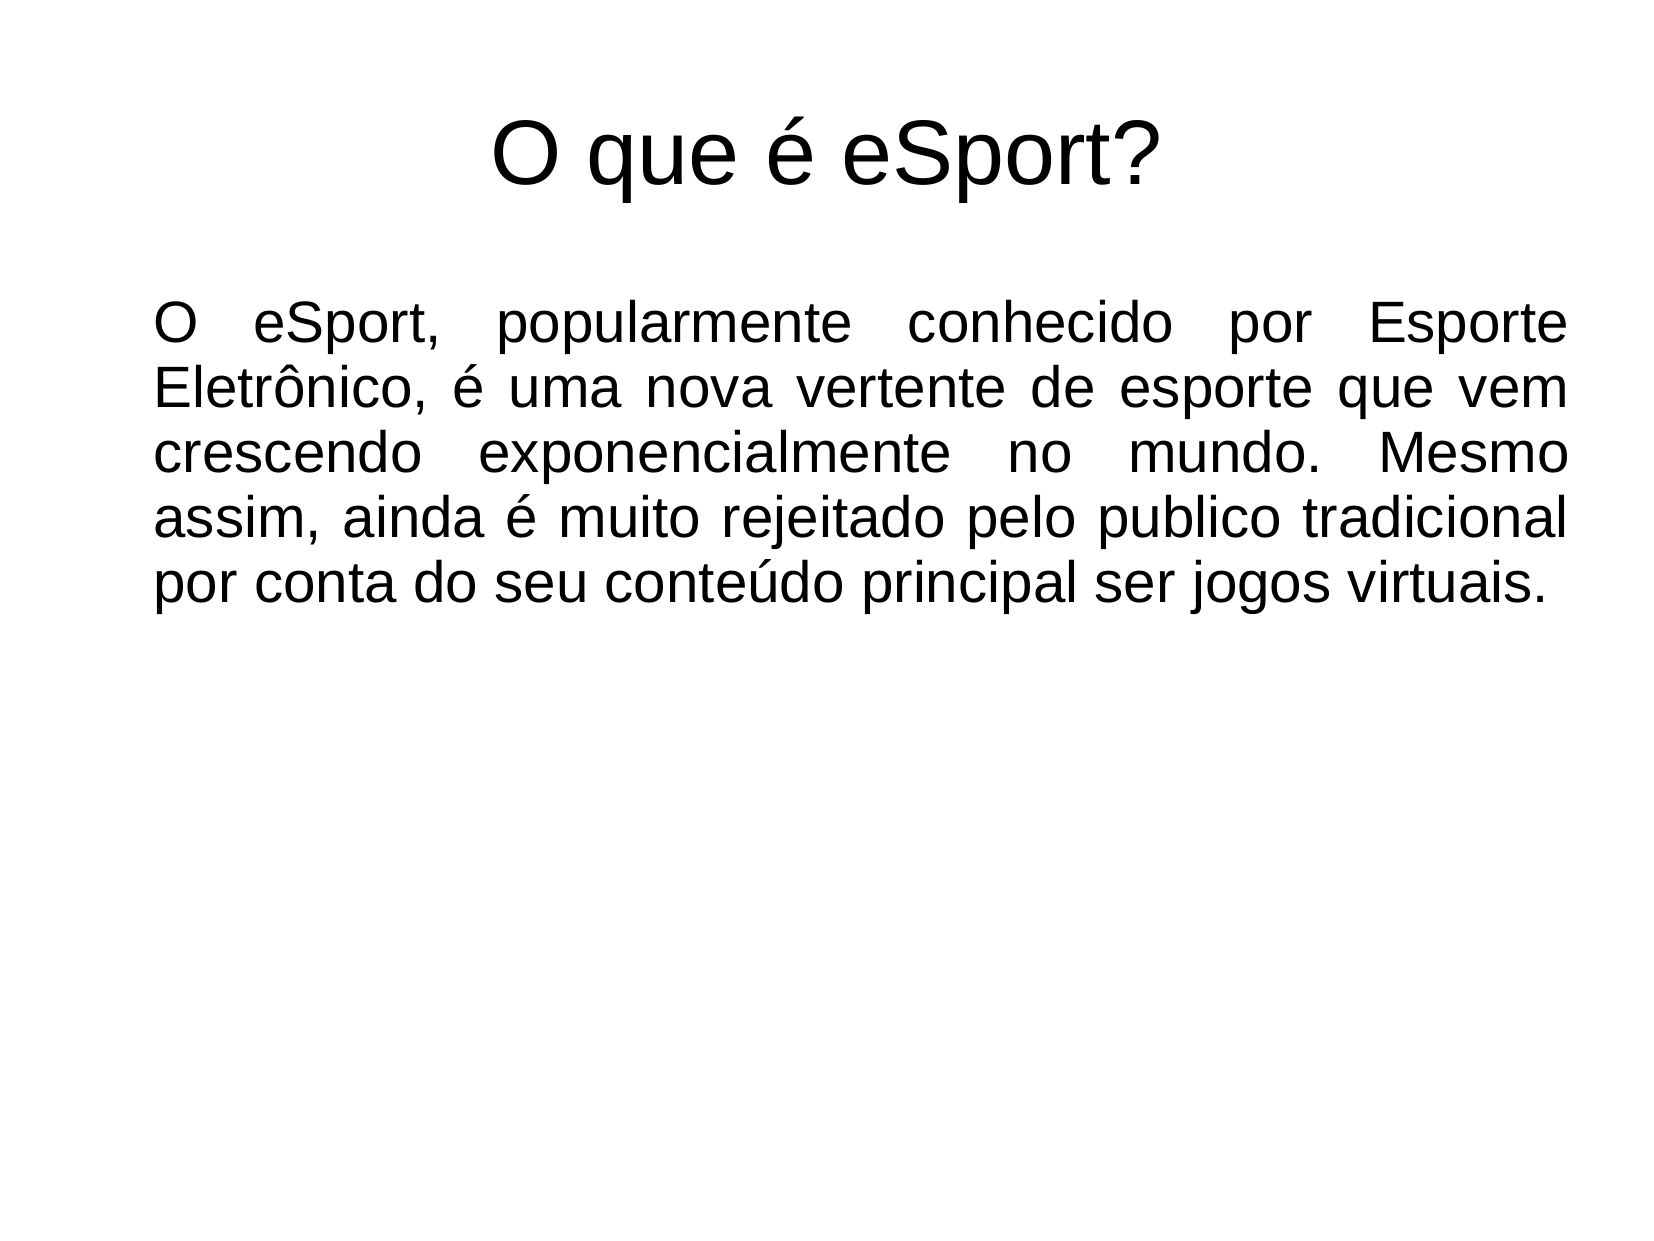

# O que é eSport?
O eSport, popularmente conhecido por Esporte Eletrônico, é uma nova vertente de esporte que vem crescendo exponencialmente no mundo. Mesmo assim, ainda é muito rejeitado pelo publico tradicional por conta do seu conteúdo principal ser jogos virtuais.